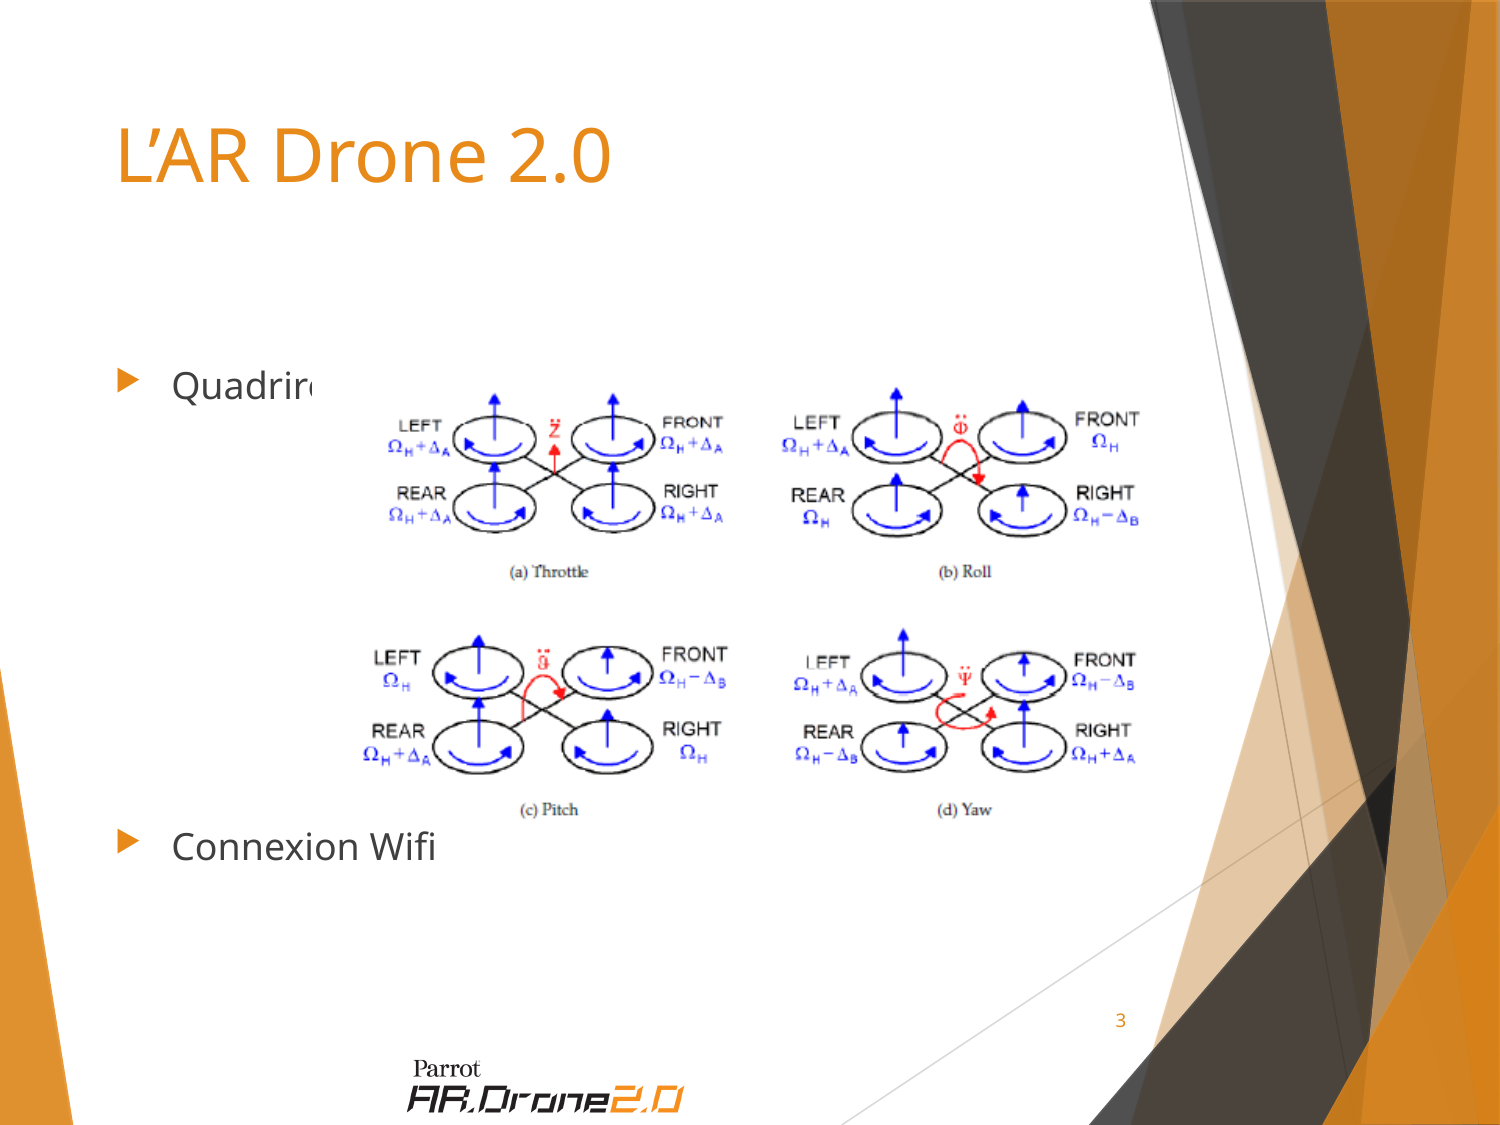

# L’AR Drone 2.0
Quadrirotor
Connexion Wifi